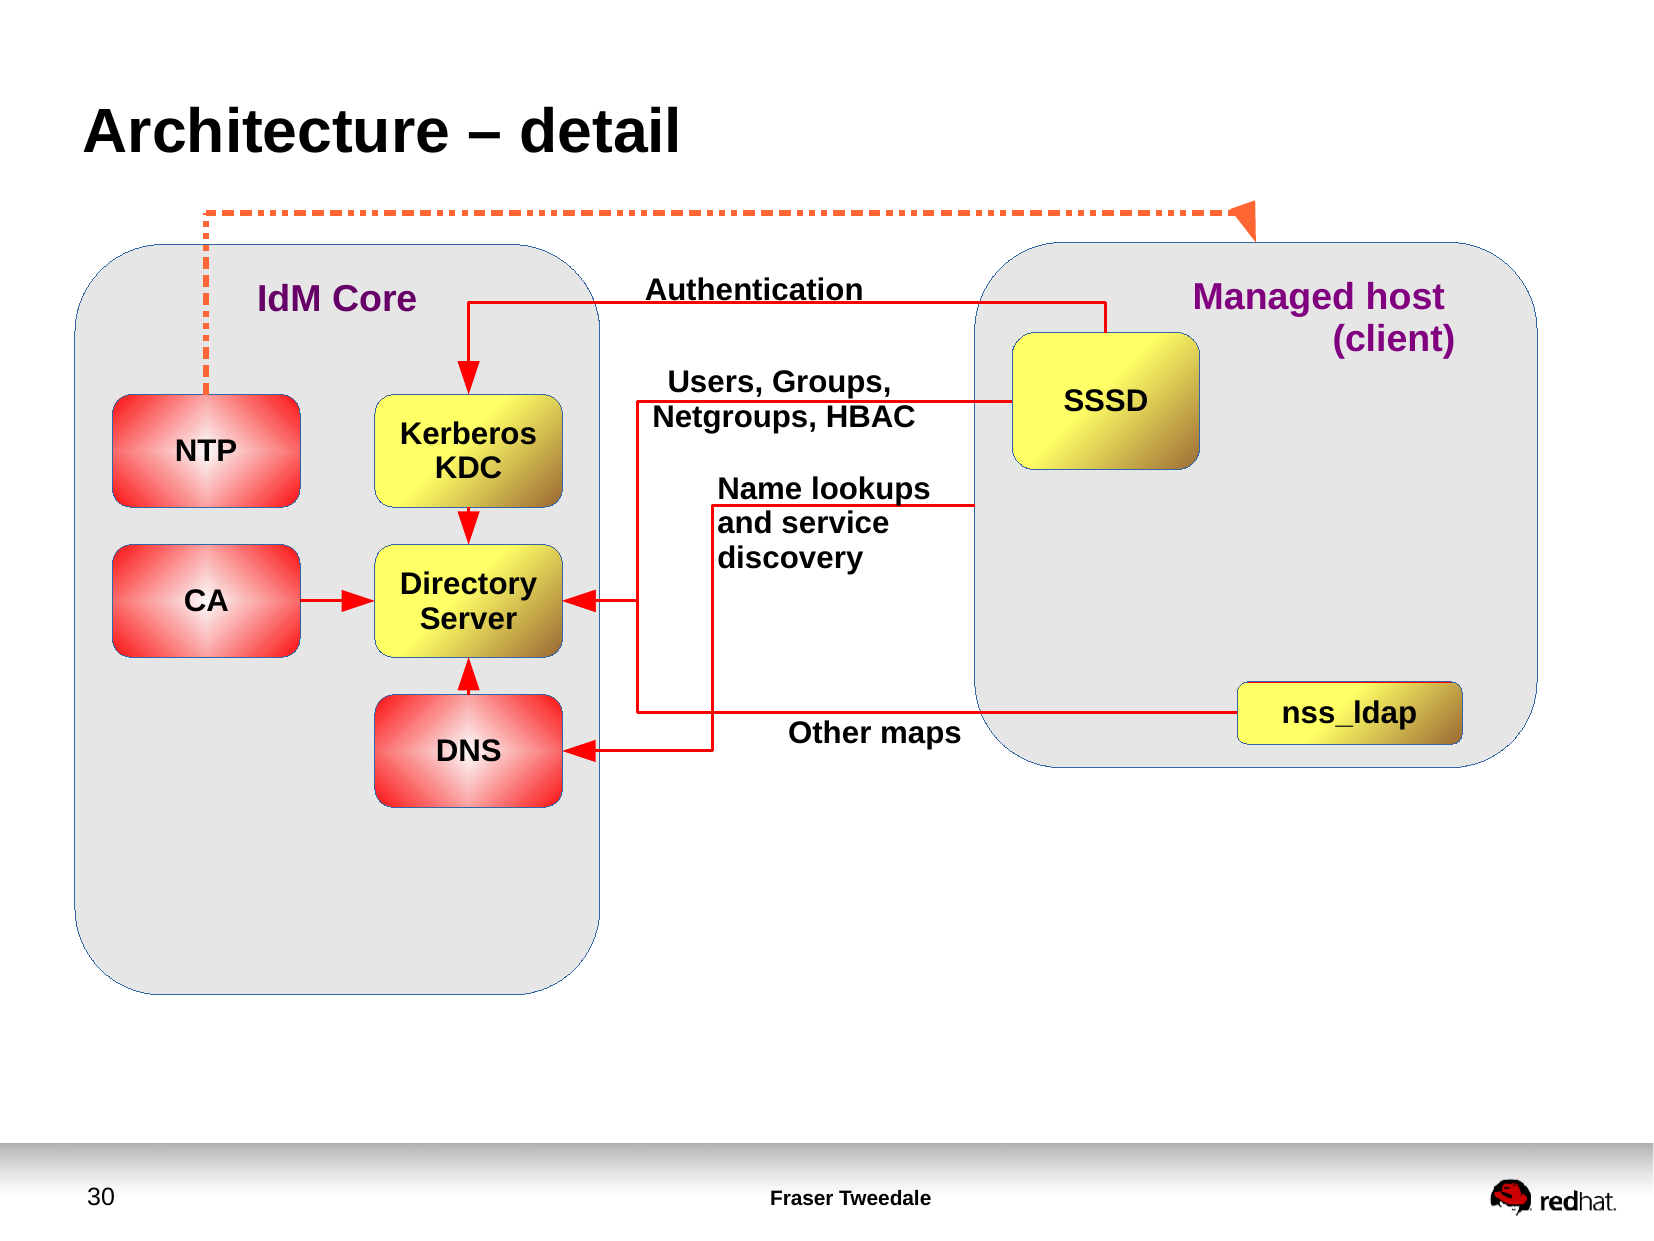

# Architecture – detail
 Managed host
(client)
IdM Core
Authentication
SSSD
Users, Groups,
Netgroups, HBAC
NTP
Kerberos
KDC
Name lookups
and service
discovery
CA
Directory
Server
nss_ldap
DNS
Other maps